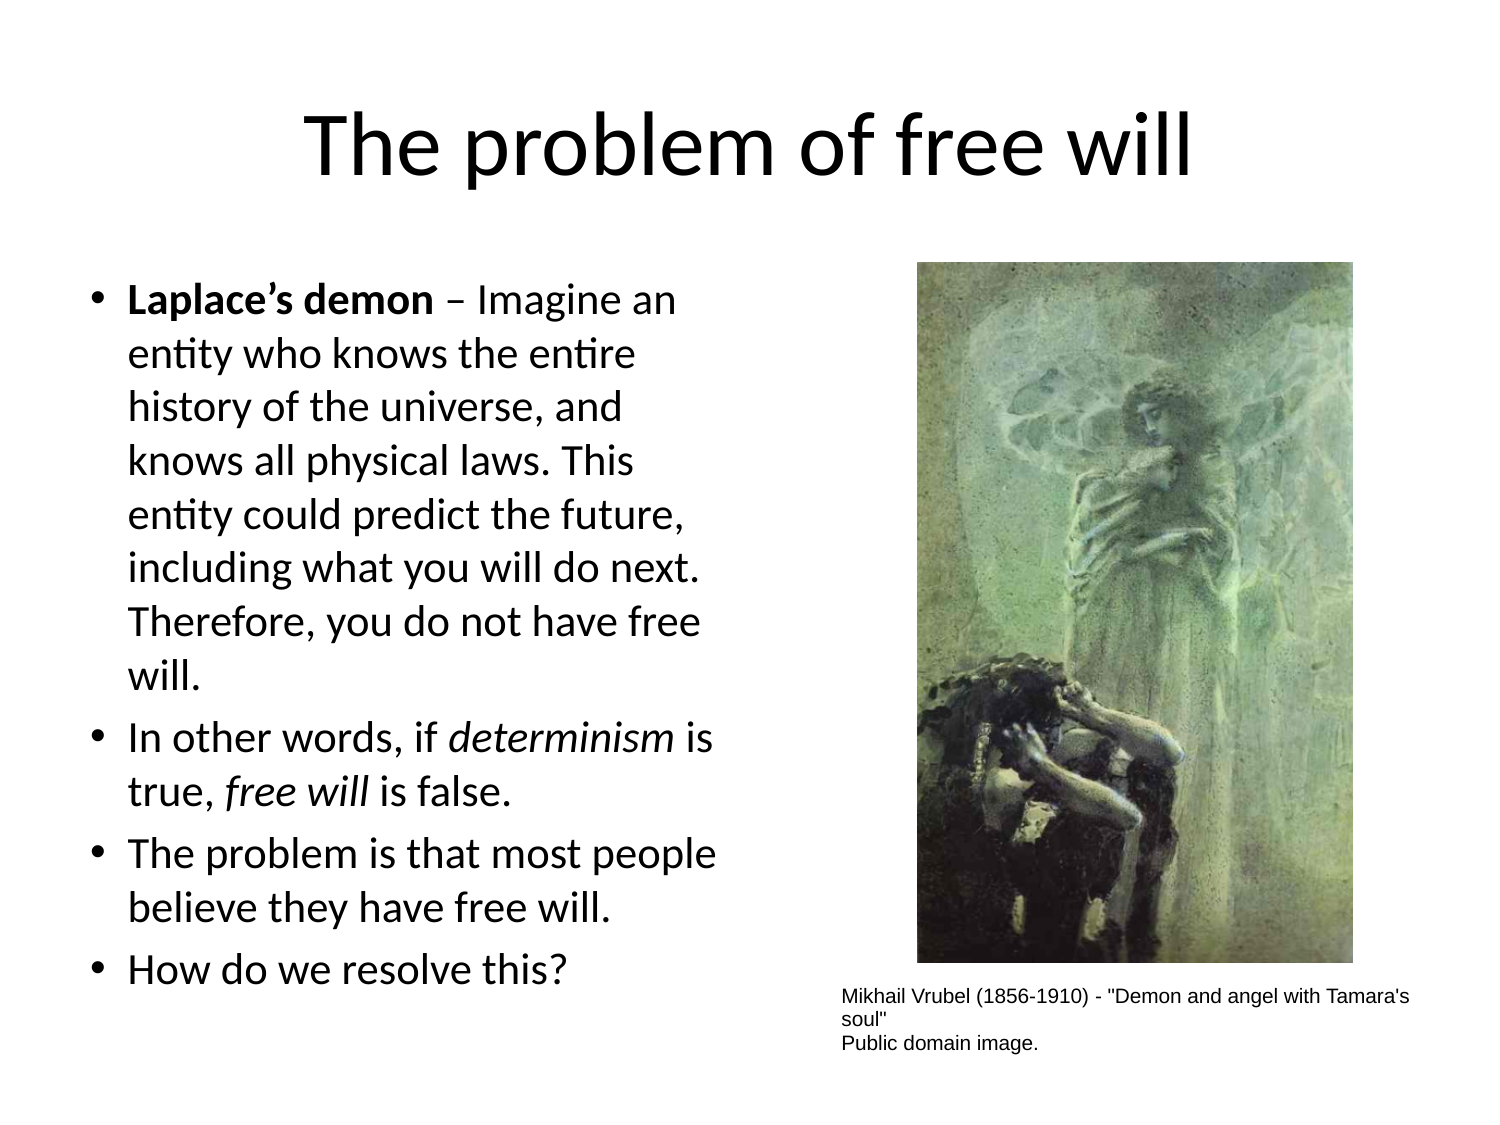

# The problem of free will
Laplace’s demon – Imagine an entity who knows the entire history of the universe, and knows all physical laws. This entity could predict the future, including what you will do next. Therefore, you do not have free will.
In other words, if determinism is true, free will is false.
The problem is that most people believe they have free will.
How do we resolve this?
Mikhail Vrubel (1856-1910) - "Demon and angel with Tamara's soul"
Public domain image.